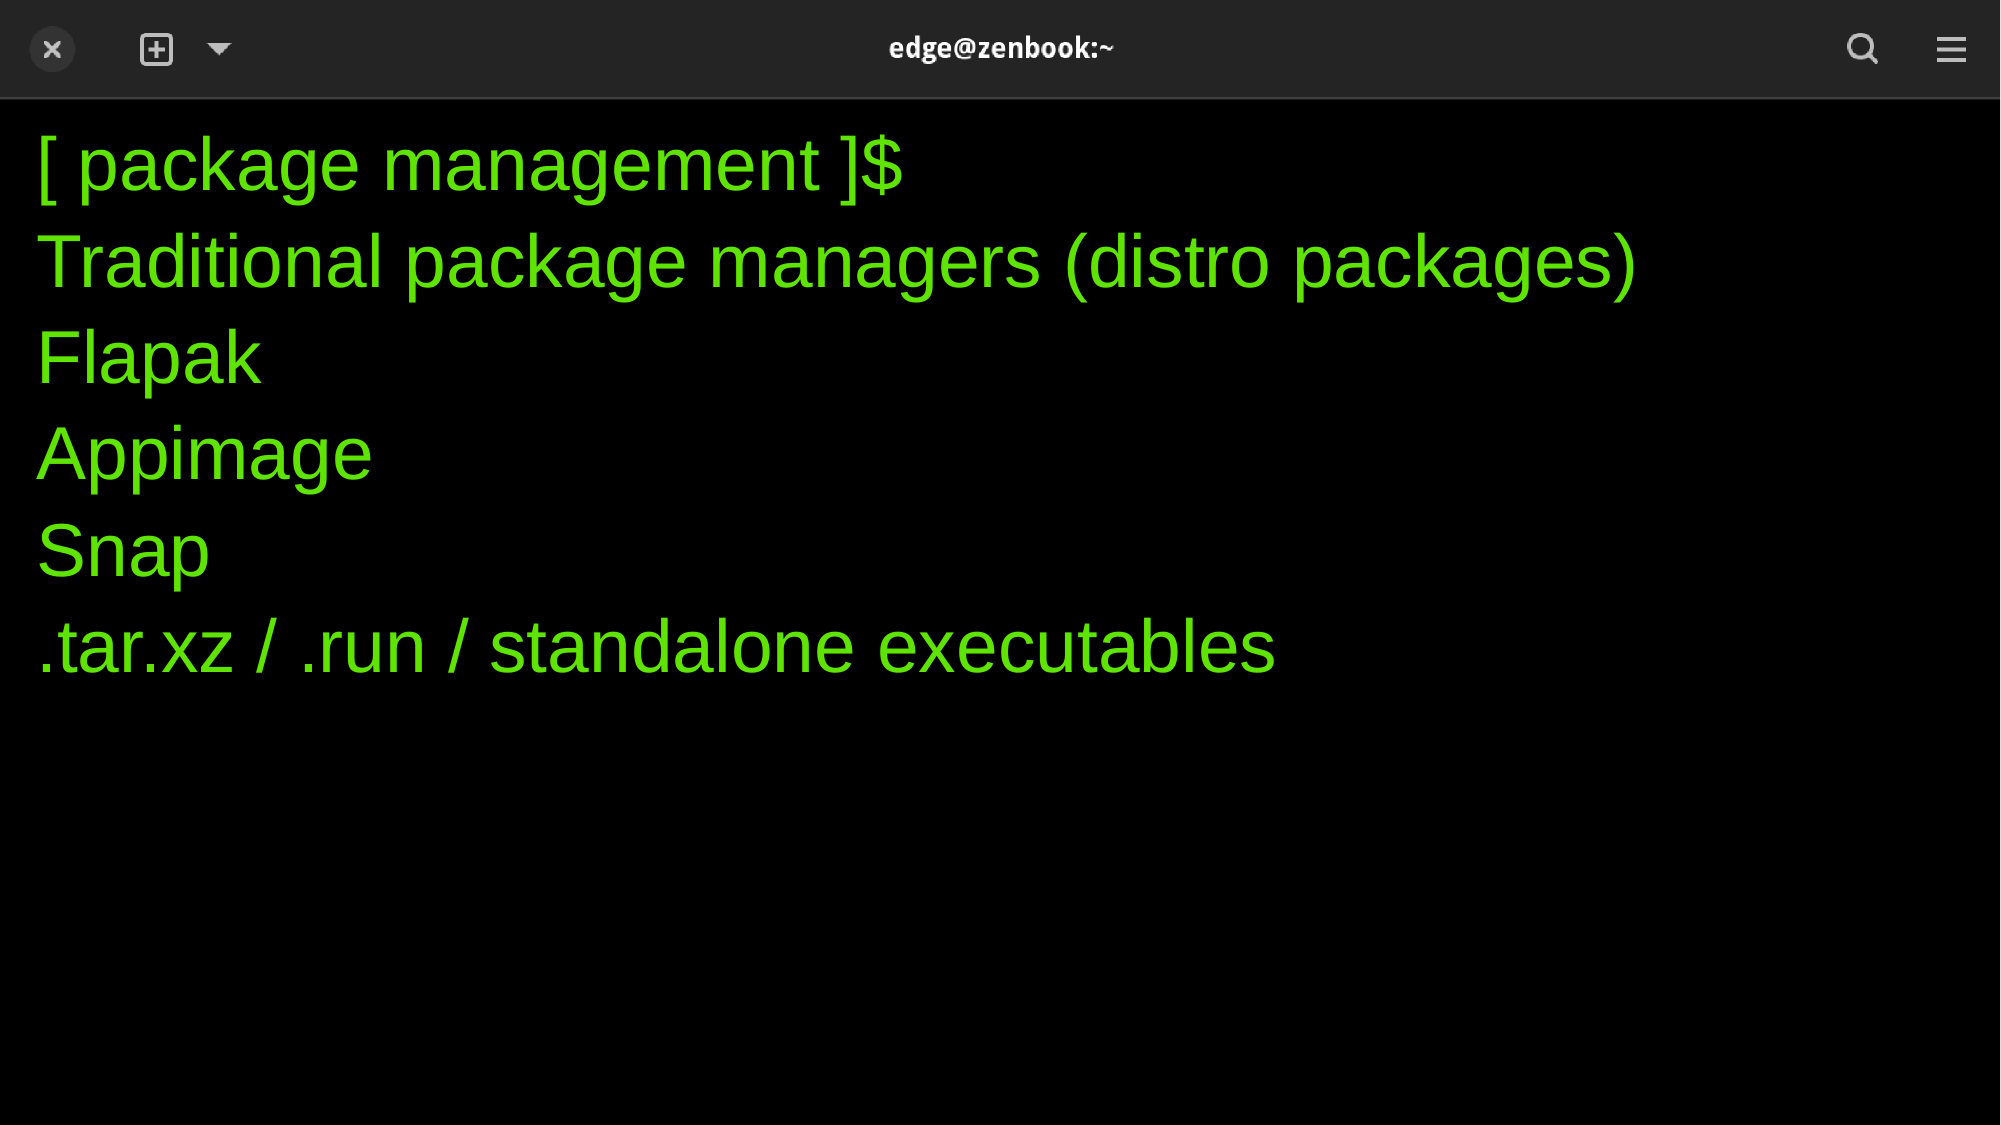

# [ package management ]$
Traditional package managers (distro packages)
Flapak
Appimage
Snap
.tar.xz / .run / standalone executables